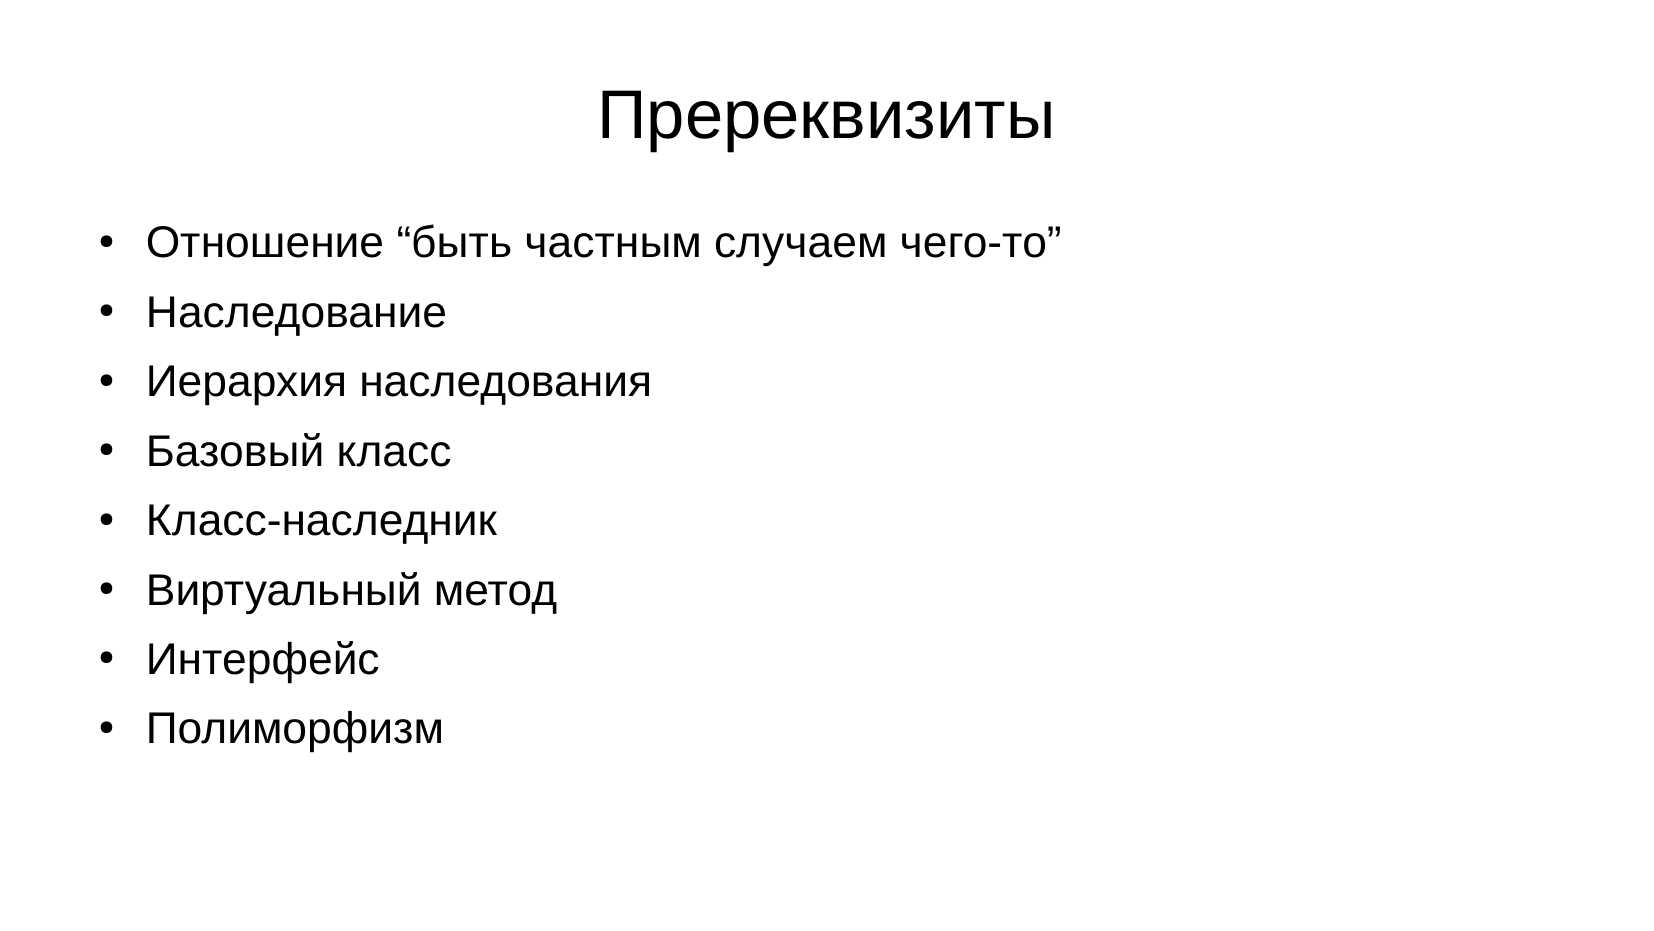

# Пререквизиты
Отношение “быть частным случаем чего-то”
Наследование
Иерархия наследования
Базовый класс
Класс-наследник
Виртуальный метод
Интерфейс
Полиморфизм